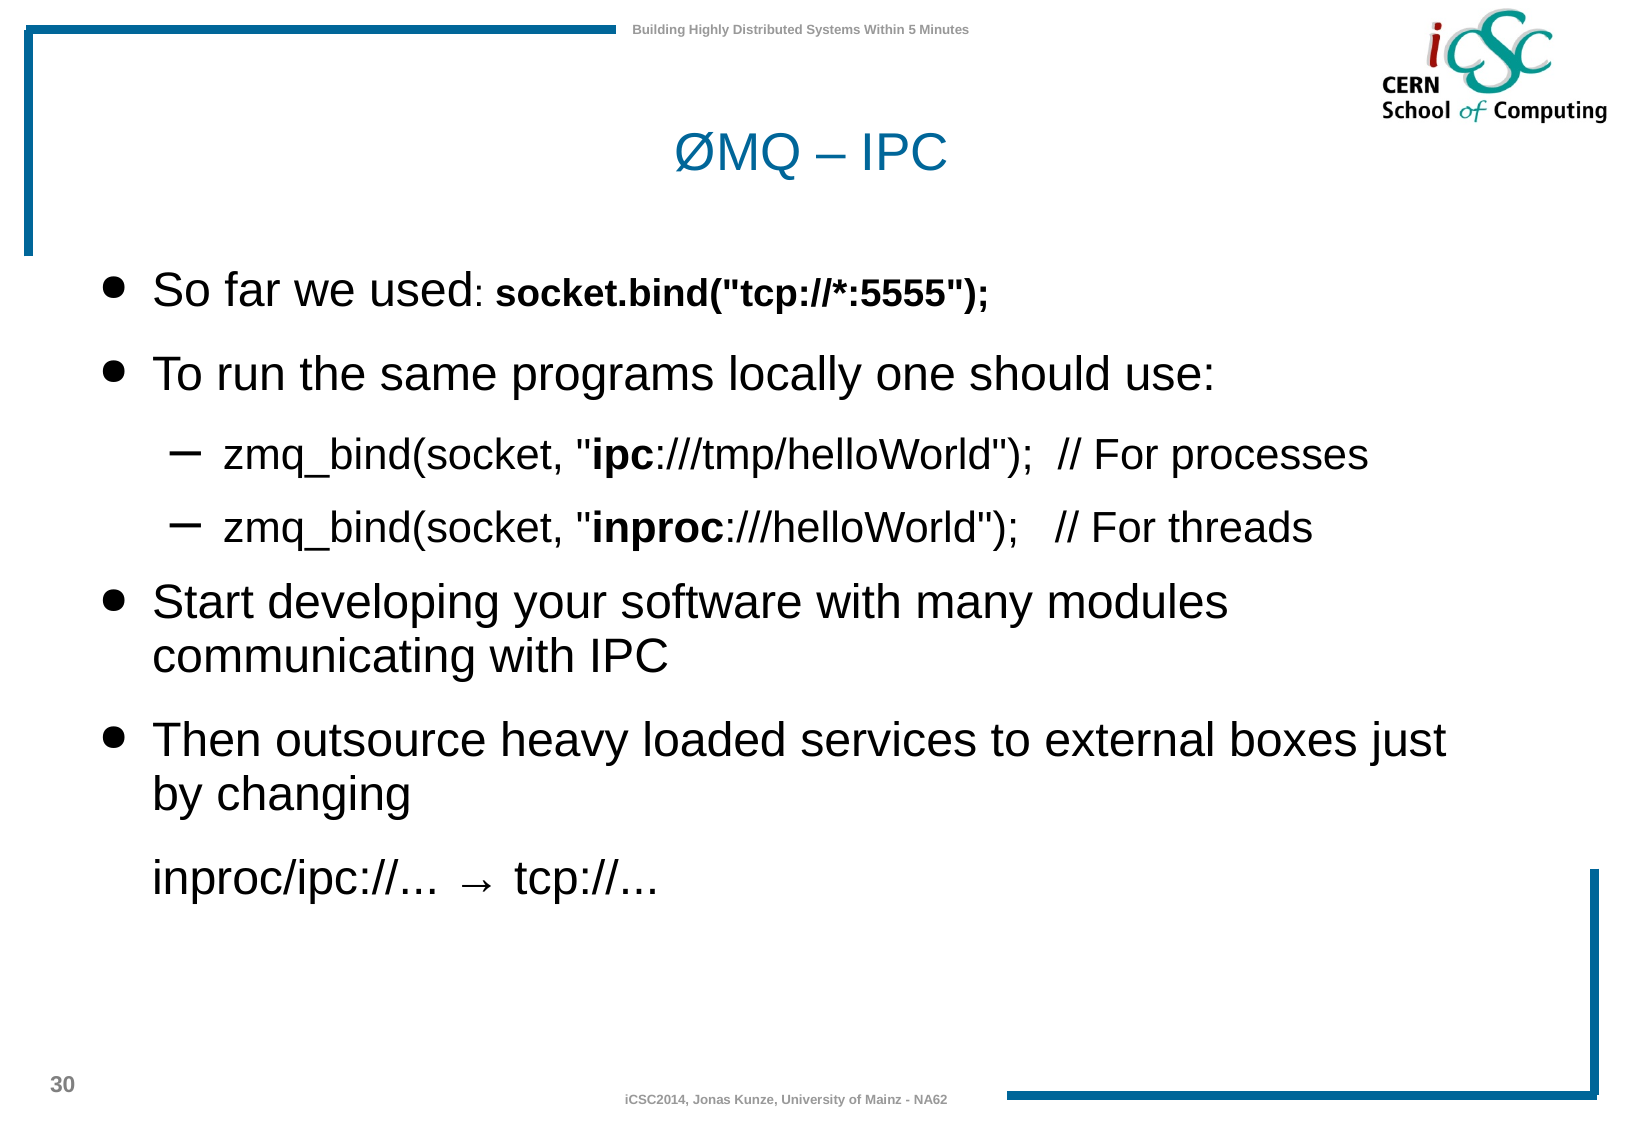

# ØMQ – IPC
So far we used: socket.bind("tcp://*:5555");
To run the same programs locally one should use:
zmq_bind(socket, "ipc:///tmp/helloWorld"); // For processes
zmq_bind(socket, "inproc:///helloWorld"); // For threads
Start developing your software with many modules communicating with IPC
Then outsource heavy loaded services to external boxes just by changing
inproc/ipc://... → tcp://...